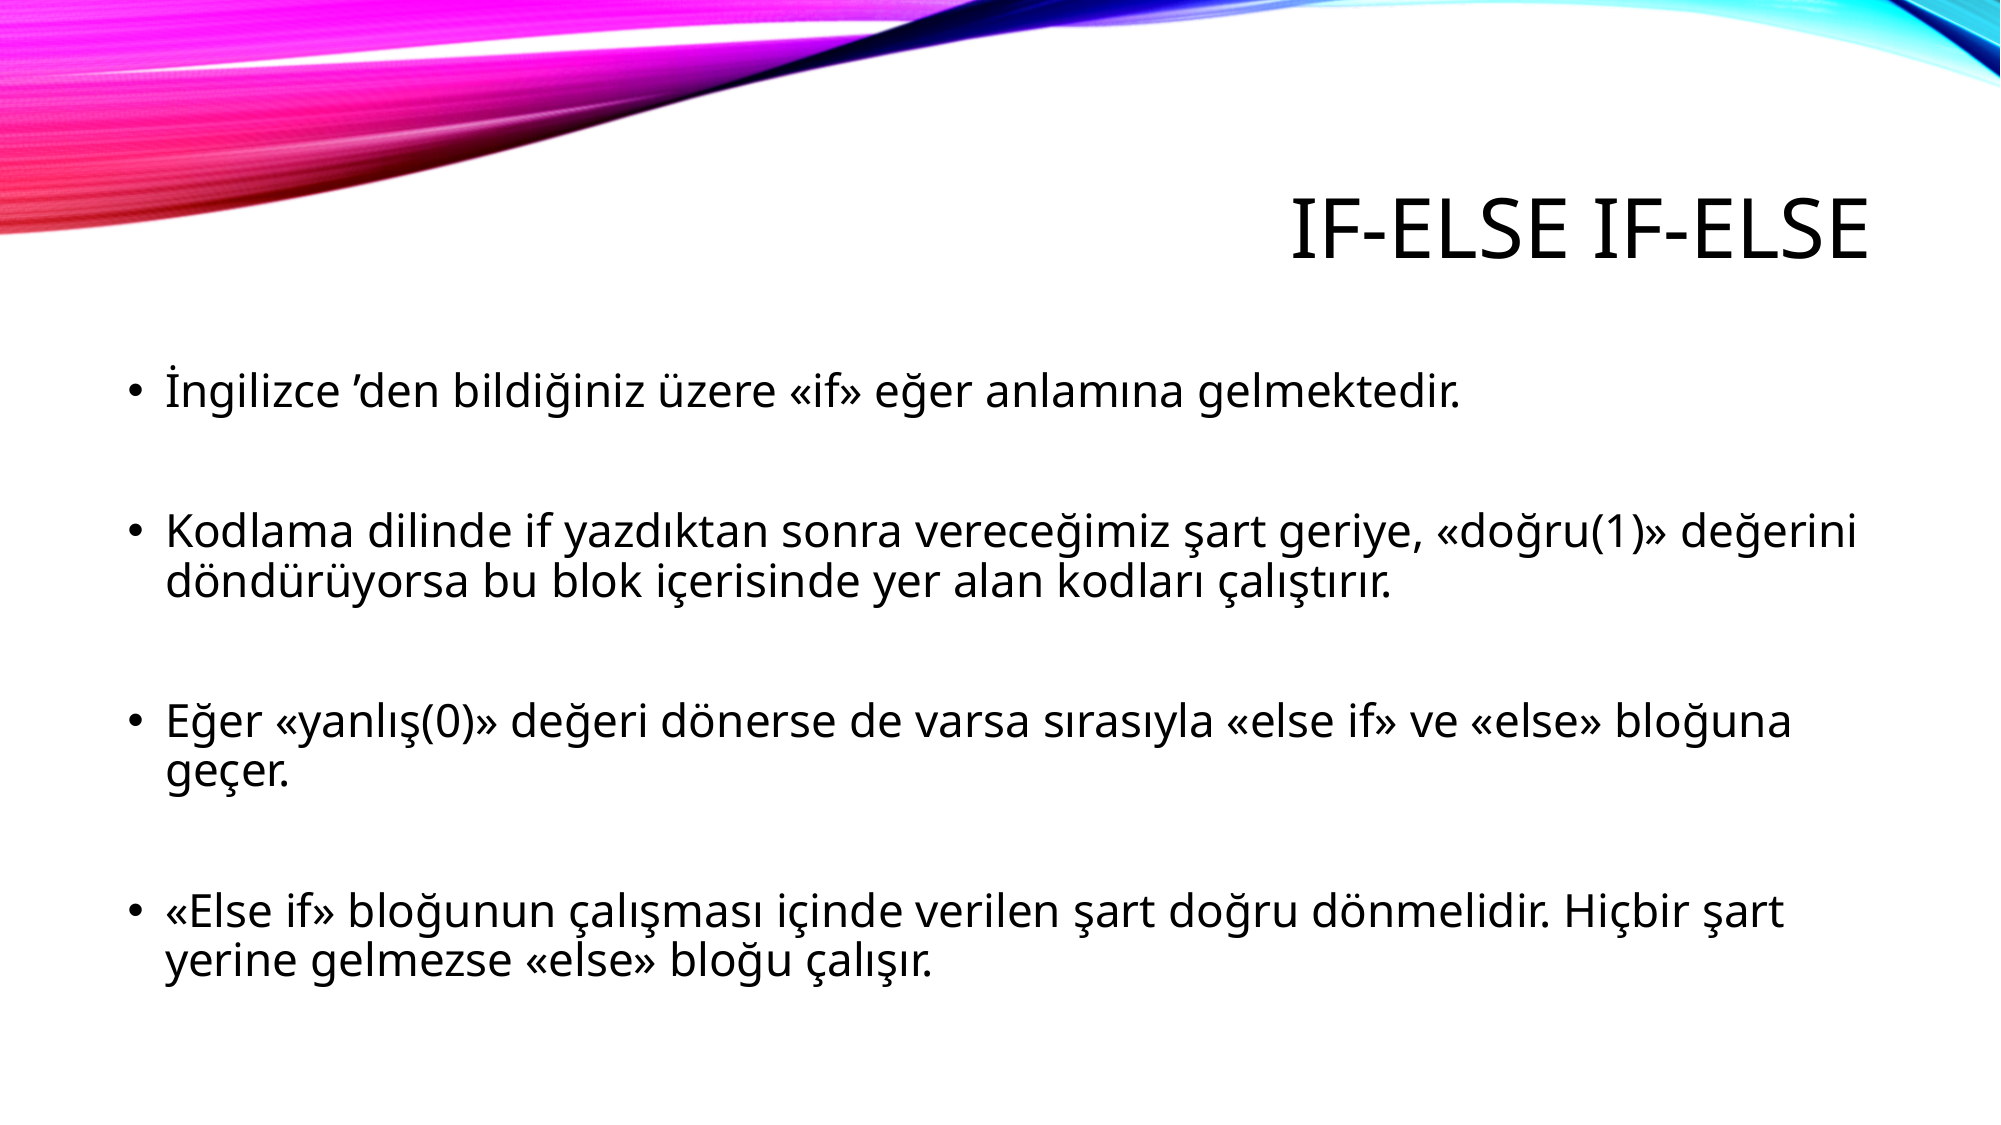

# If-else ıf-else
İngilizce ’den bildiğiniz üzere «if» eğer anlamına gelmektedir.
Kodlama dilinde if yazdıktan sonra vereceğimiz şart geriye, «doğru(1)» değerini döndürüyorsa bu blok içerisinde yer alan kodları çalıştırır.
Eğer «yanlış(0)» değeri dönerse de varsa sırasıyla «else if» ve «else» bloğuna geçer.
«Else if» bloğunun çalışması içinde verilen şart doğru dönmelidir. Hiçbir şart yerine gelmezse «else» bloğu çalışır.